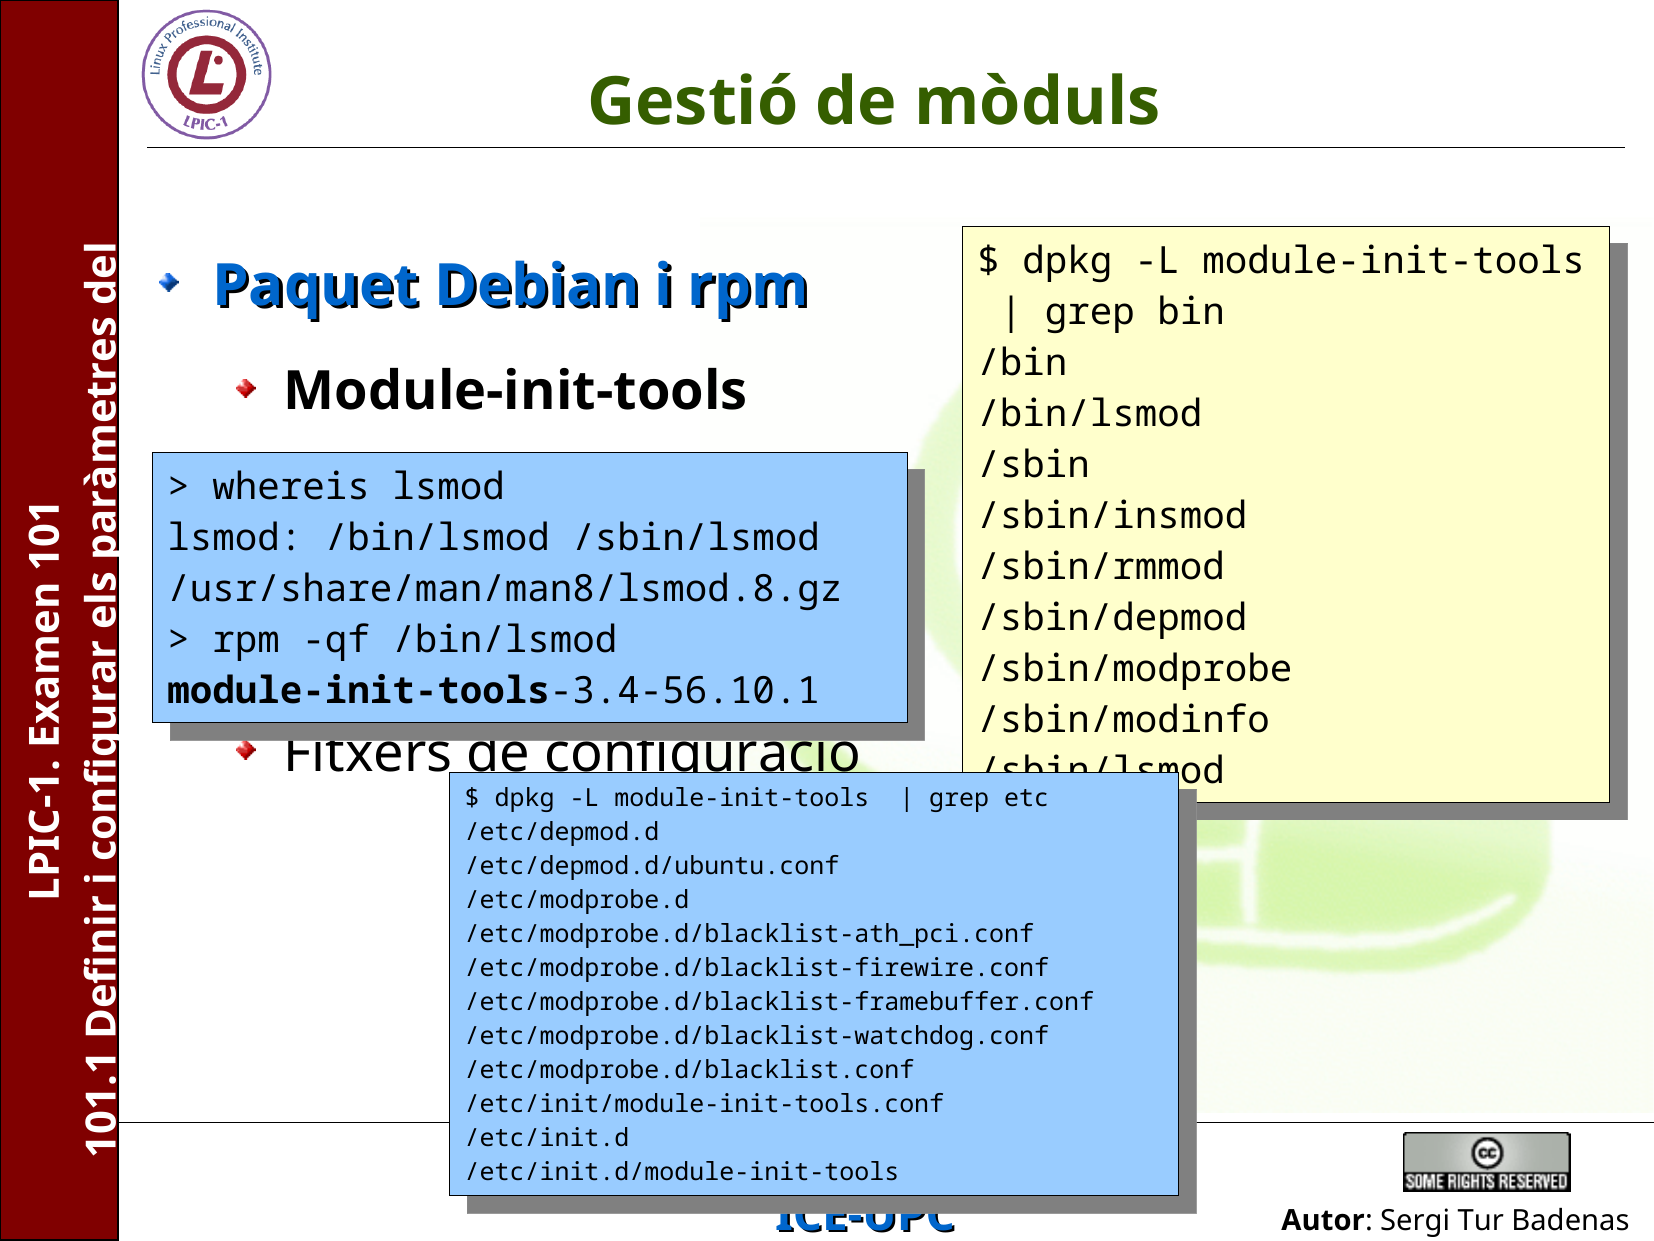

# Gestió de mòduls
$ dpkg -L module-init-tools | grep bin
/bin
/bin/lsmod
/sbin
/sbin/insmod
/sbin/rmmod
/sbin/depmod
/sbin/modprobe
/sbin/modinfo
/sbin/lsmod
Paquet Debian i rpm
Module-init-tools
Fitxers de configuració
> whereis lsmod
lsmod: /bin/lsmod /sbin/lsmod /usr/share/man/man8/lsmod.8.gz
> rpm -qf /bin/lsmod
module-init-tools-3.4-56.10.1
$ dpkg -L module-init-tools | grep etc
/etc/depmod.d
/etc/depmod.d/ubuntu.conf
/etc/modprobe.d
/etc/modprobe.d/blacklist-ath_pci.conf
/etc/modprobe.d/blacklist-firewire.conf
/etc/modprobe.d/blacklist-framebuffer.conf
/etc/modprobe.d/blacklist-watchdog.conf
/etc/modprobe.d/blacklist.conf
/etc/init/module-init-tools.conf
/etc/init.d
/etc/init.d/module-init-tools